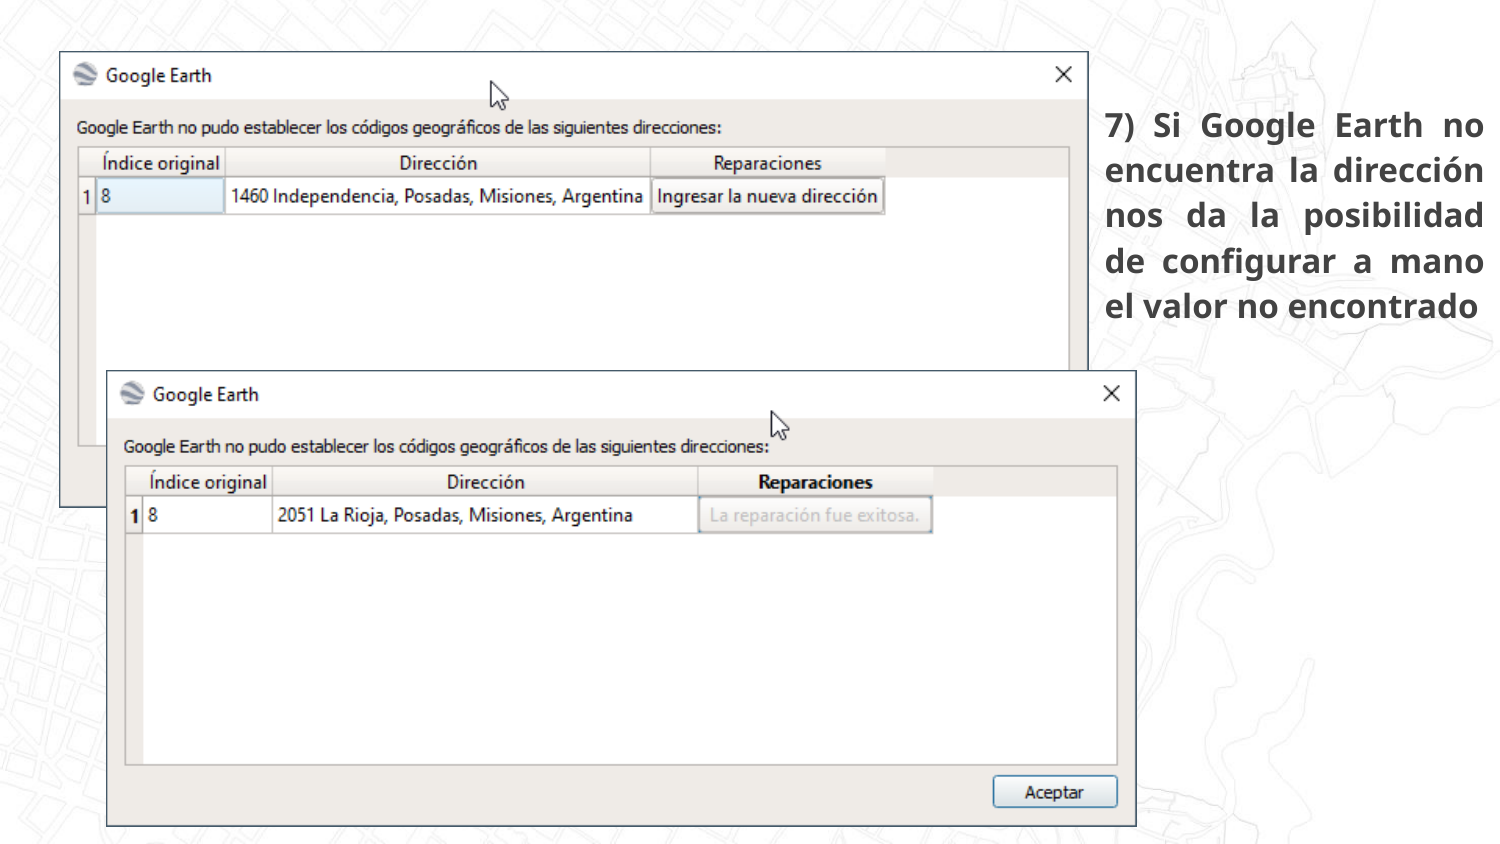

7) Si Google Earth no encuentra la dirección nos da la posibilidad de configurar a mano el valor no encontrado